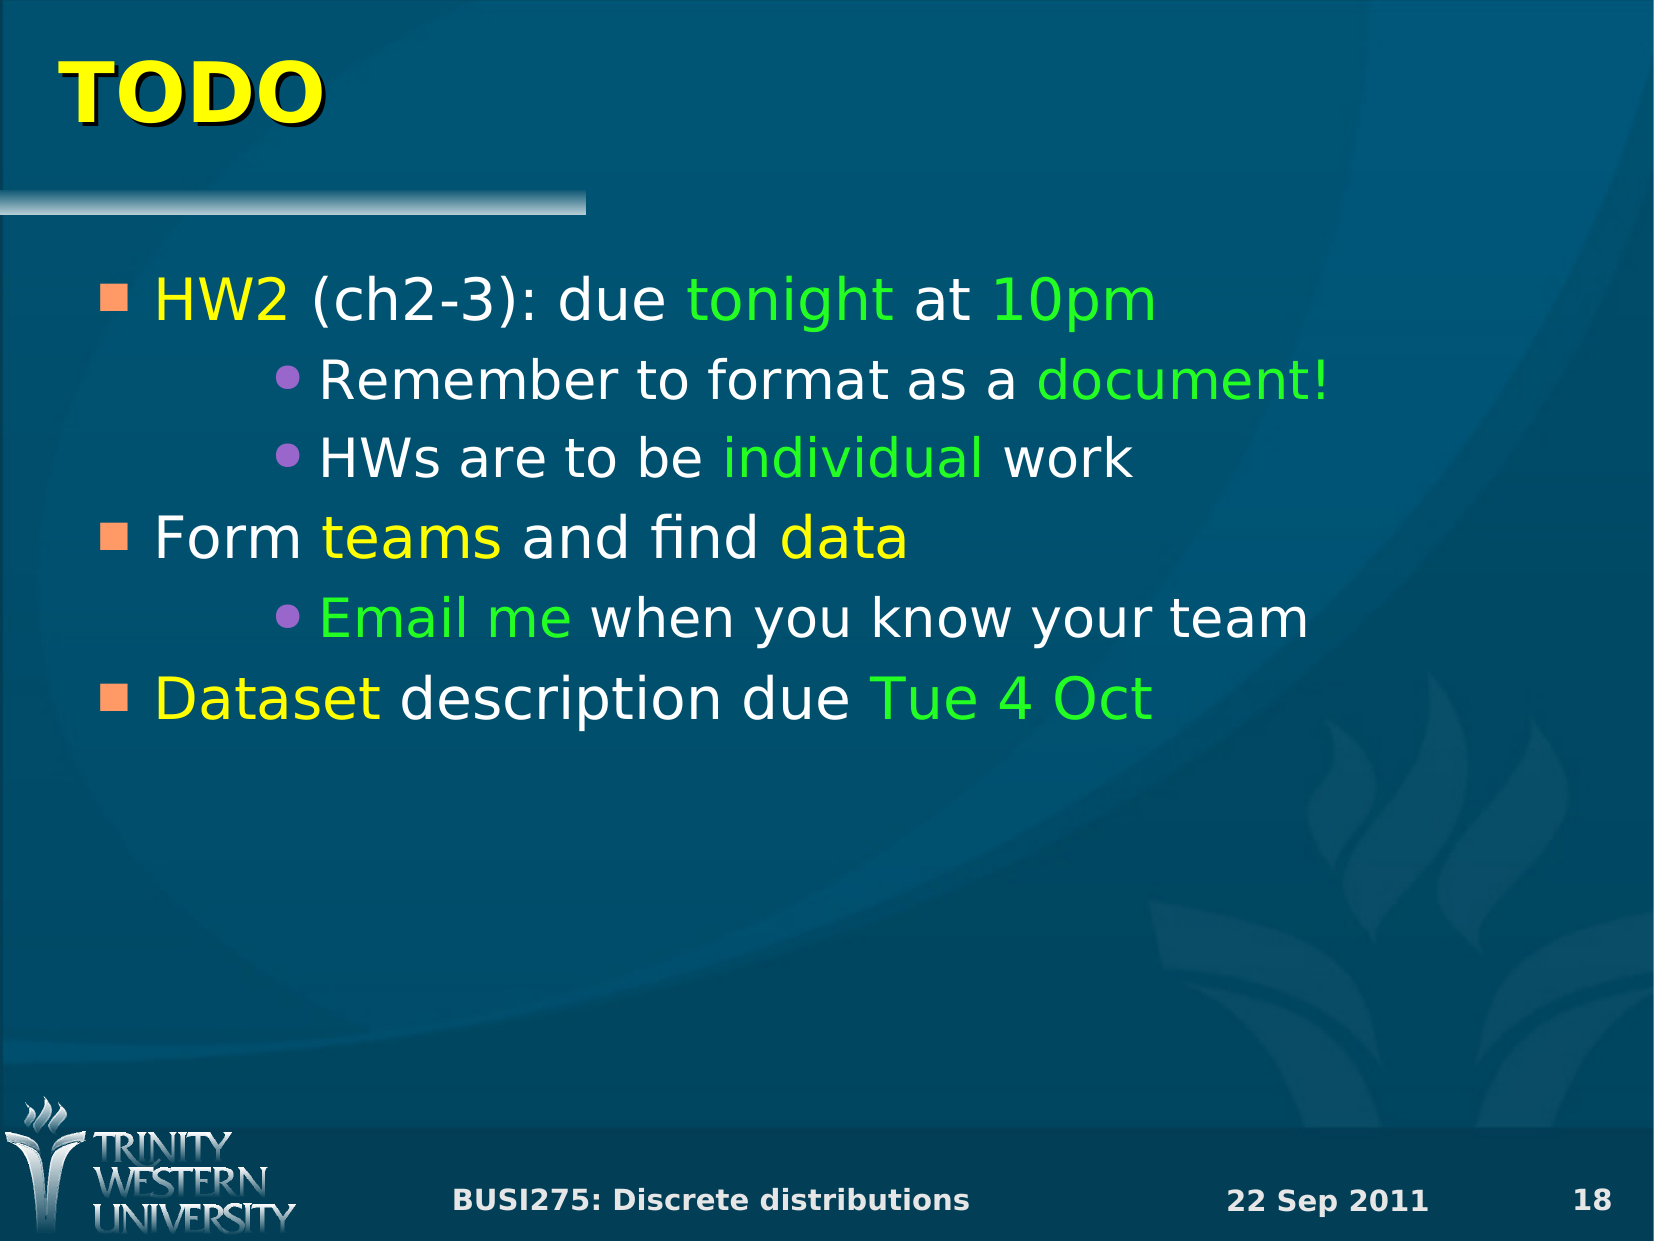

# TODO
HW2 (ch2-3): due tonight at 10pm
Remember to format as a document!
HWs are to be individual work
Form teams and find data
Email me when you know your team
Dataset description due Tue 4 Oct
BUSI275: Discrete distributions
22 Sep 2011
18